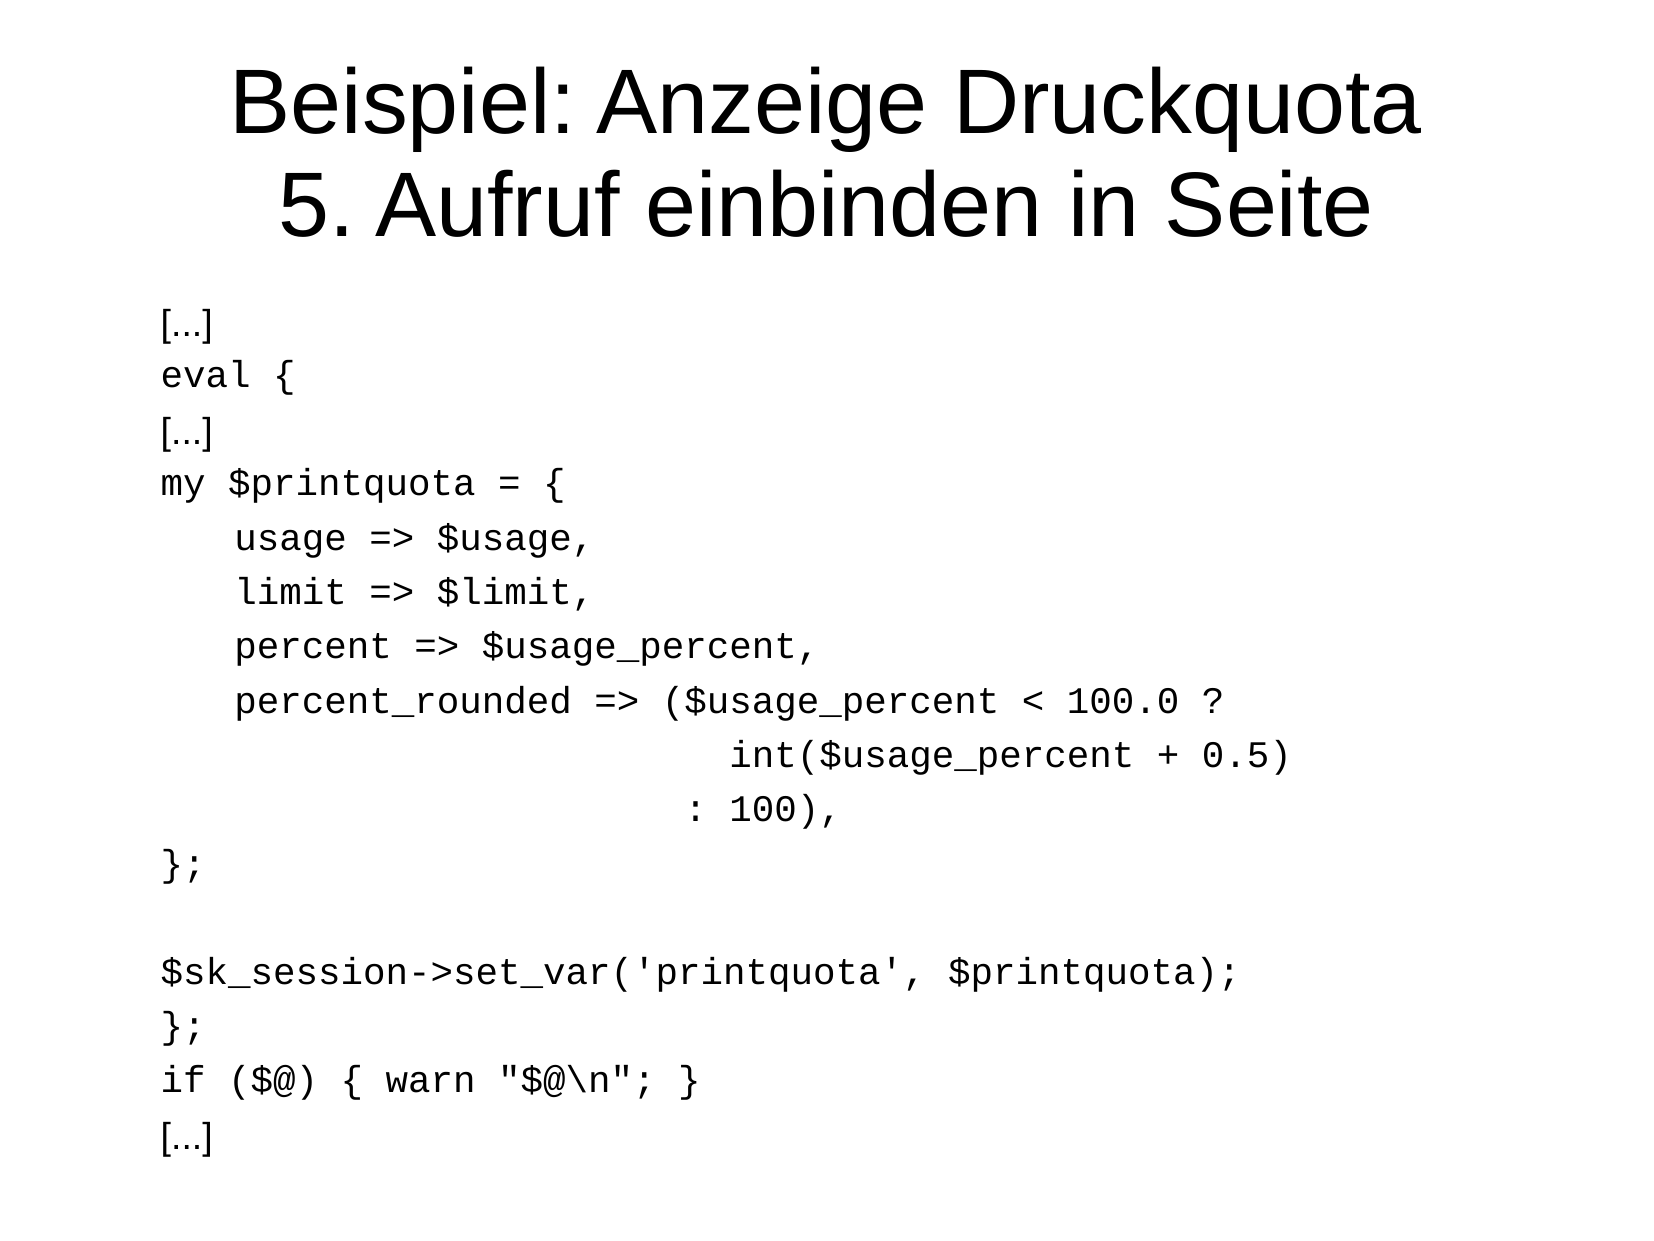

# Beispiel: Anzeige Druckquota 5. Aufruf einbinden in Seite
[...]
eval {
[...]
my $printquota = {
	usage => $usage,
	limit => $limit,
	percent => $usage_percent,
	percent_rounded => ($usage_percent < 100.0 ?
	 int($usage_percent + 0.5)
	 : 100),
};
$sk_session->set_var('printquota', $printquota);
};
if ($@) { warn "$@\n"; }
[...]